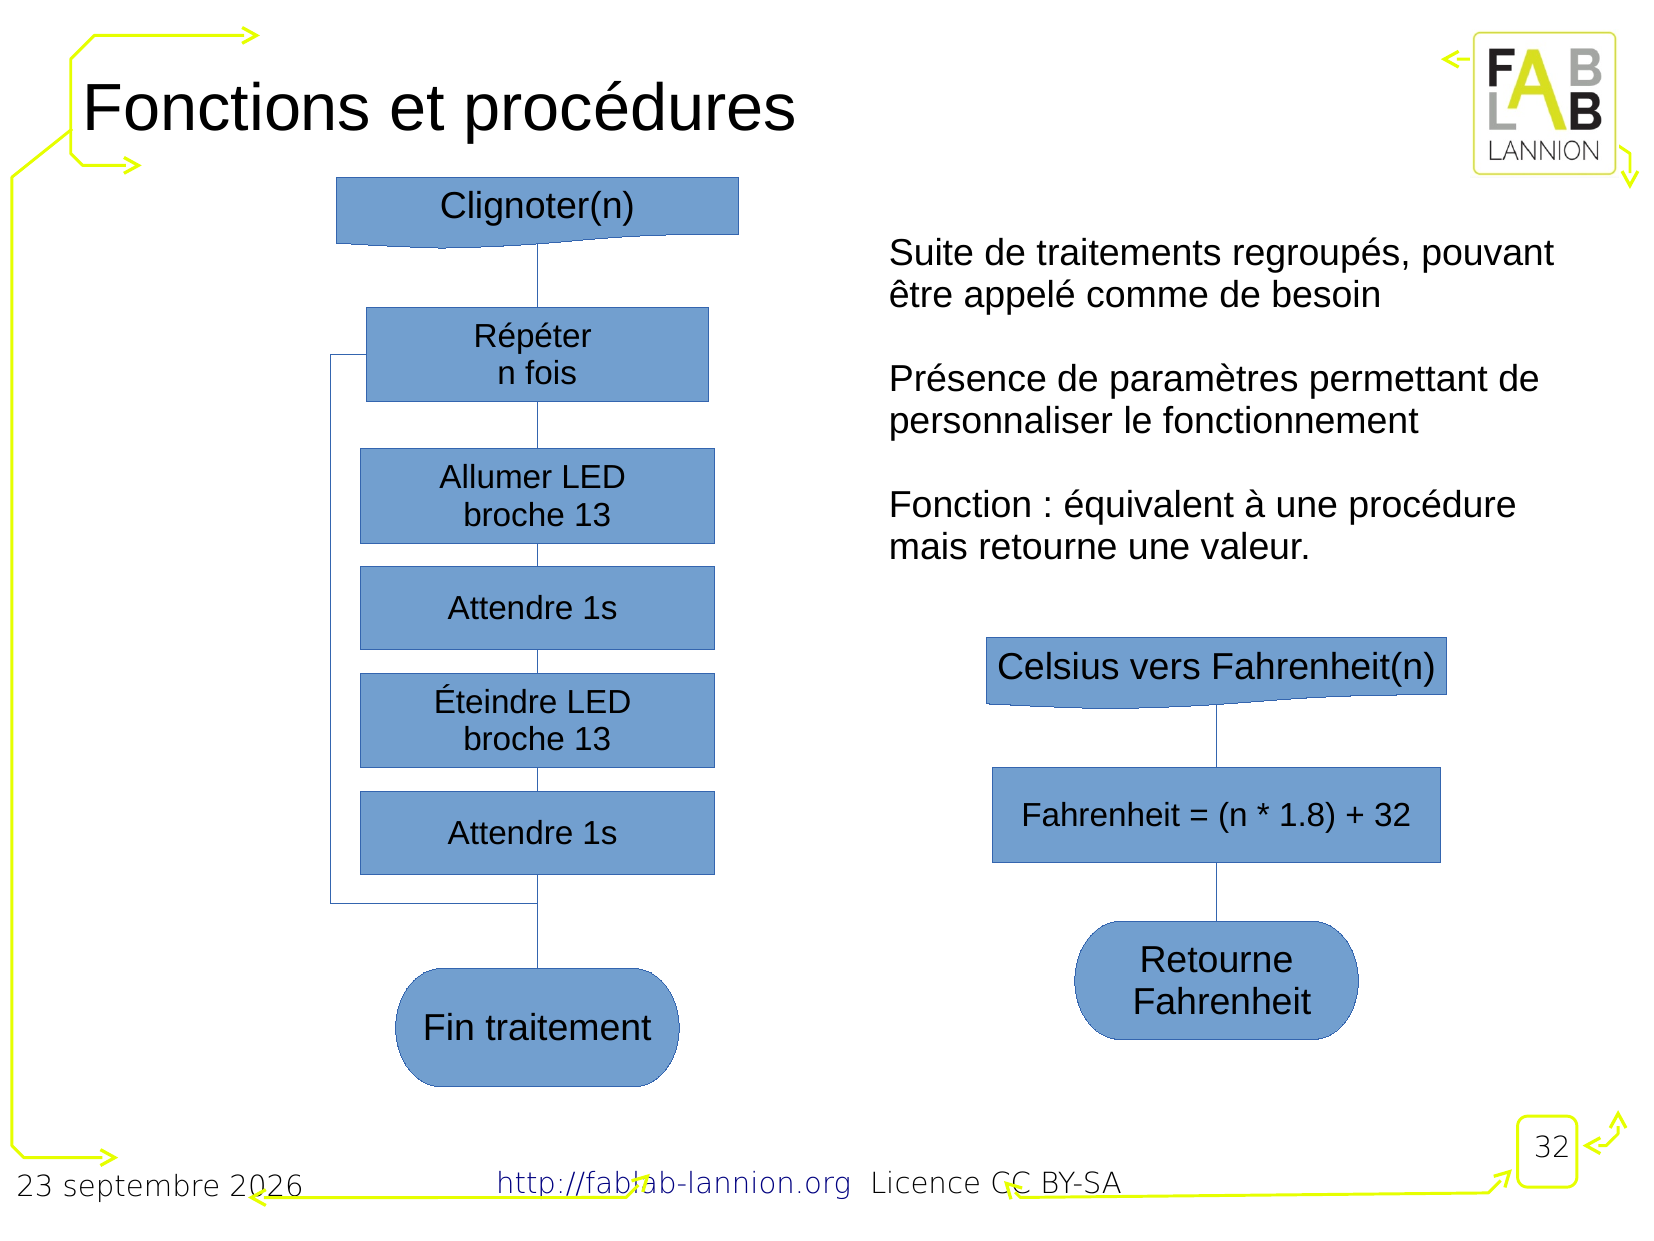

# Fonctions et procédures
Clignoter(n)
Suite de traitements regroupés, pouvant être appelé comme de besoin
Présence de paramètres permettant de personnaliser le fonctionnement
Fonction : équivalent à une procédure mais retourne une valeur.
Répéter
n fois
Allumer LED
broche 13
Attendre 1s
Celsius vers Fahrenheit(n)
Éteindre LED
broche 13
Fahrenheit = (n * 1.8) + 32
Attendre 1s
Retourne
 Fahrenheit
Fin traitement
32